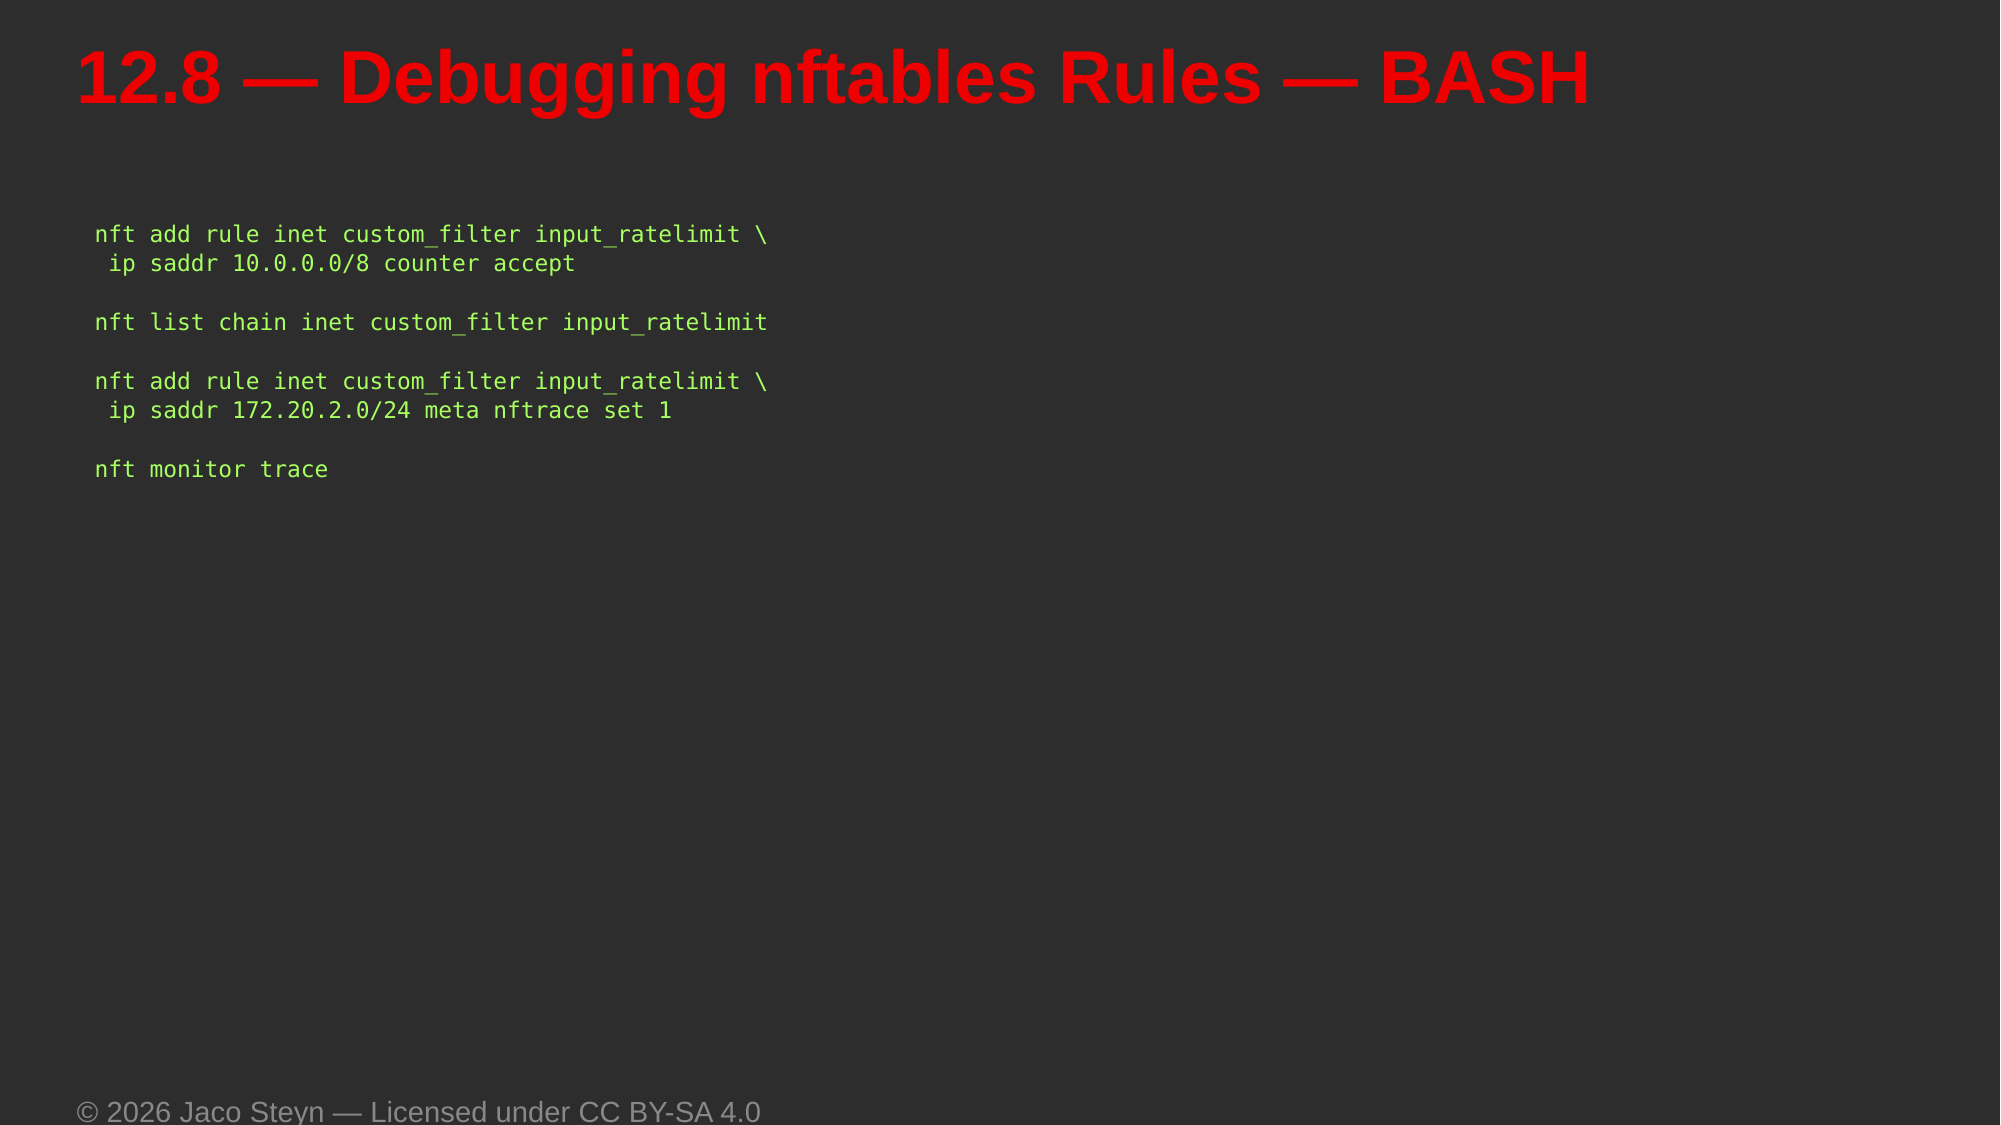

12.8 — Debugging nftables Rules — BASH
nft add rule inet custom_filter input_ratelimit \
 ip saddr 10.0.0.0/8 counter accept
nft list chain inet custom_filter input_ratelimit
nft add rule inet custom_filter input_ratelimit \
 ip saddr 172.20.2.0/24 meta nftrace set 1
nft monitor trace
© 2026 Jaco Steyn — Licensed under CC BY-SA 4.0